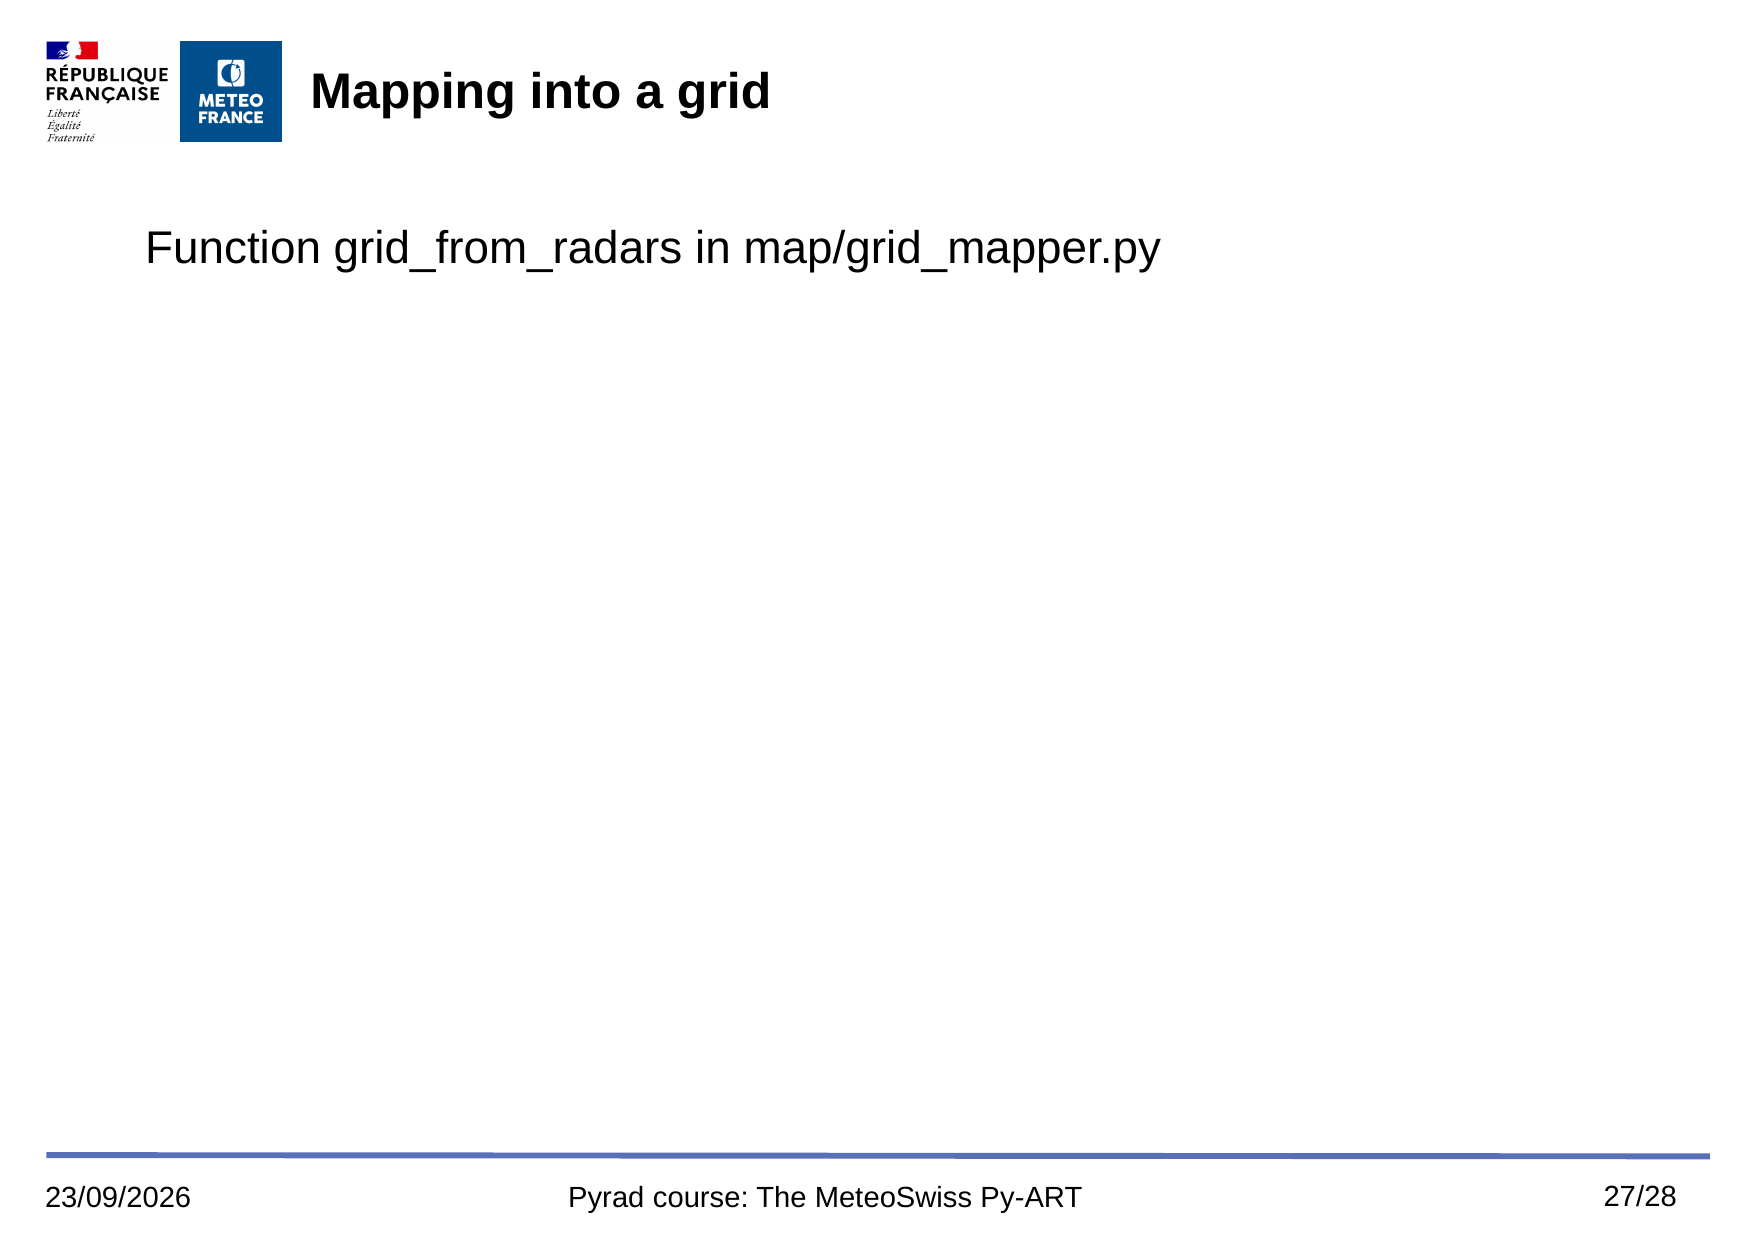

# Mapping into a grid
Function grid_from_radars in map/grid_mapper.py
27
Pyrad course: The MeteoSwiss Py-ART